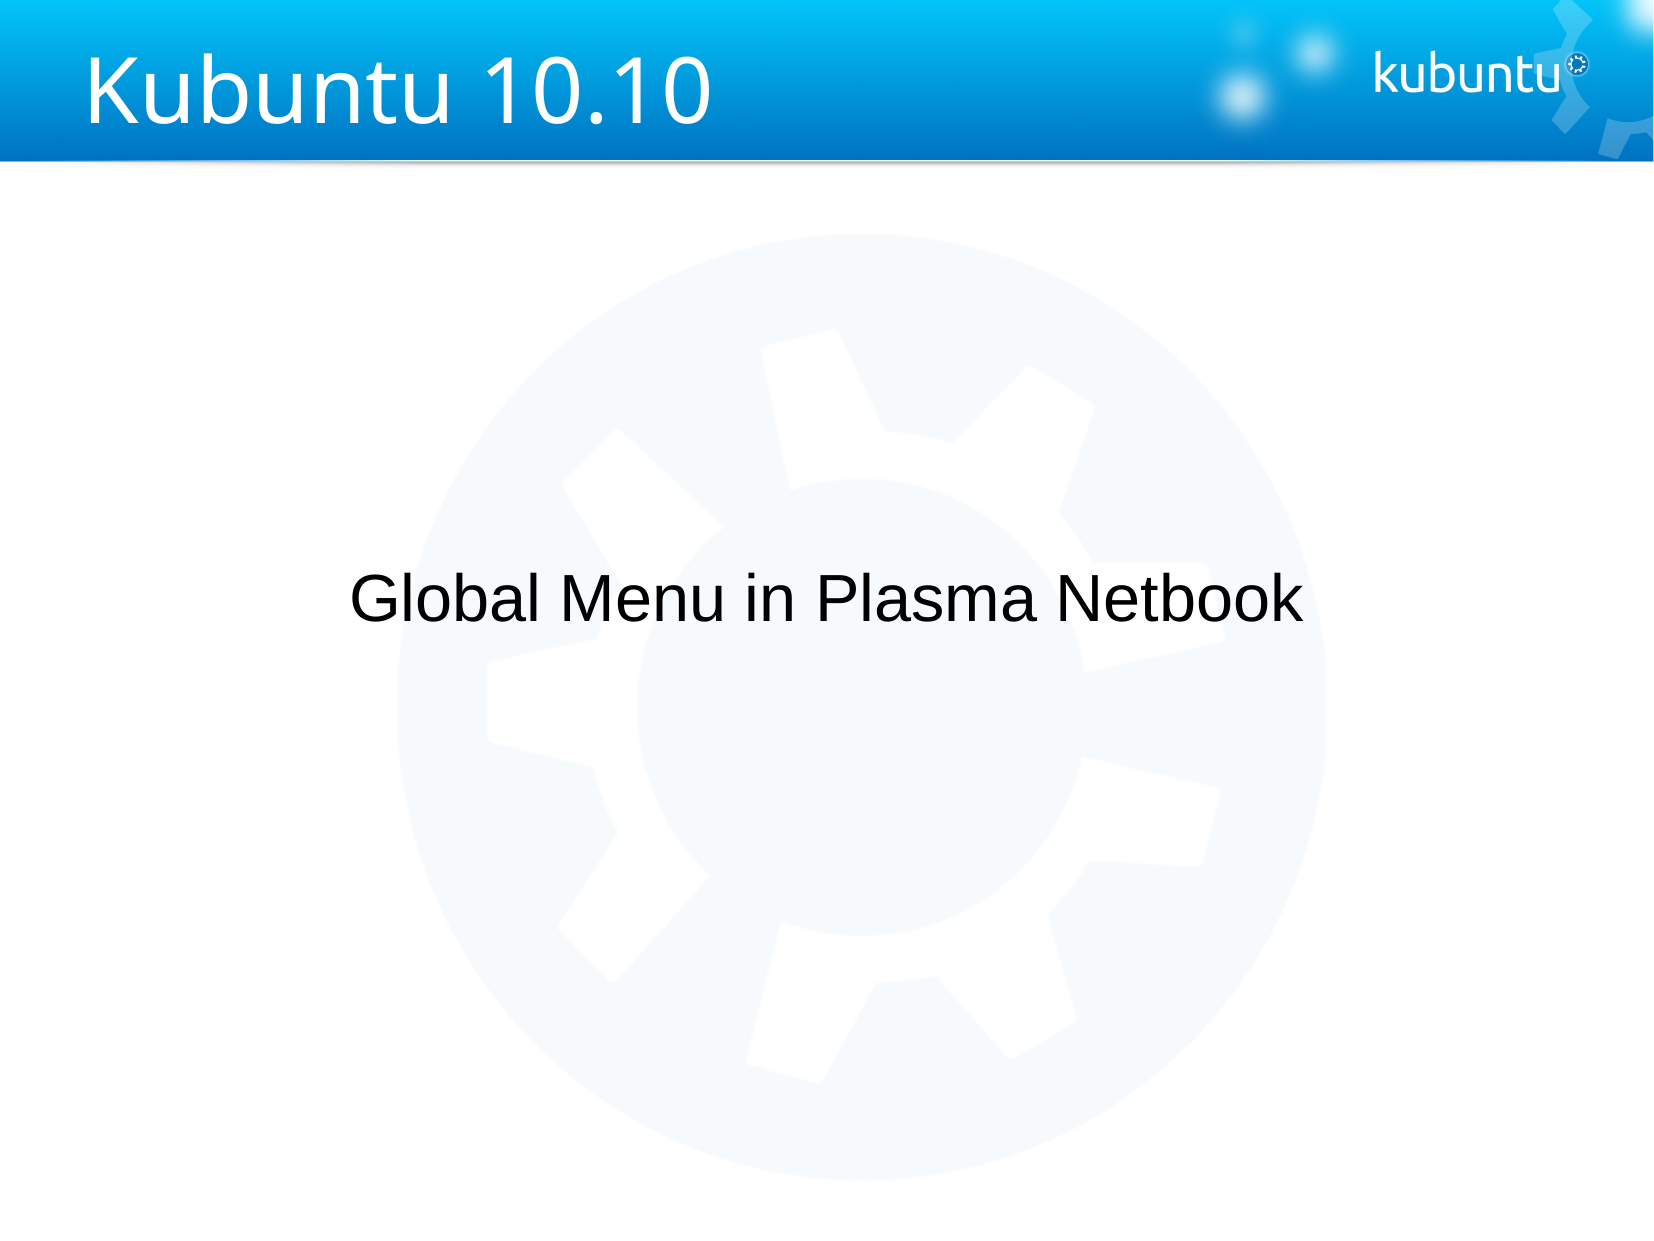

# Kubuntu 10.10
Global Menu in Plasma Netbook